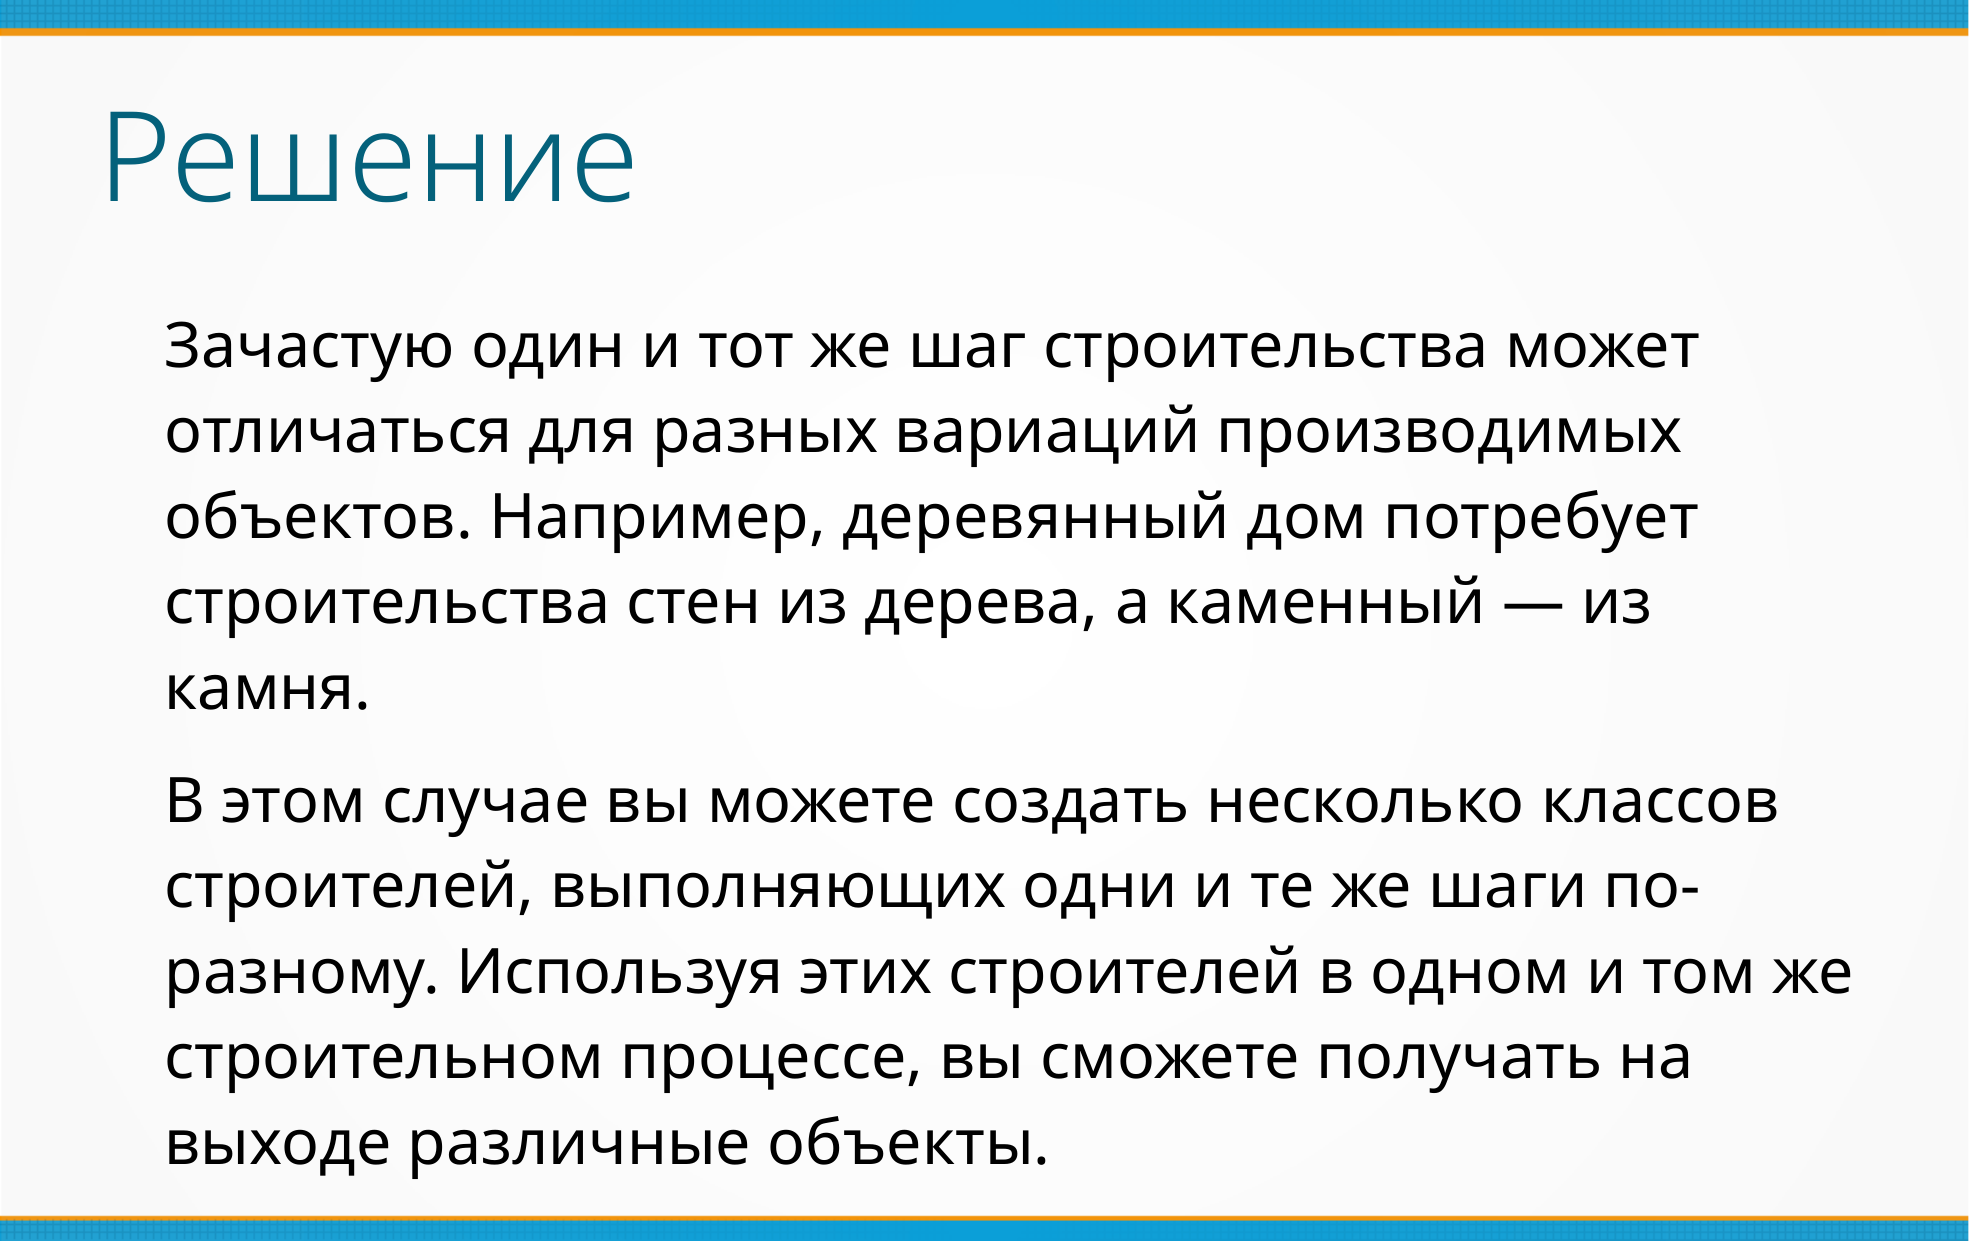

# Решение
Зачастую один и тот же шаг строительства может отличаться для разных вариаций производимых объектов. Например, деревянный дом потребует строительства стен из дерева, а каменный — из камня.
В этом случае вы можете создать несколько классов строителей, выполняющих одни и те же шаги по-разному. Используя этих строителей в одном и том же строительном процессе, вы сможете получать на выходе различные объекты.